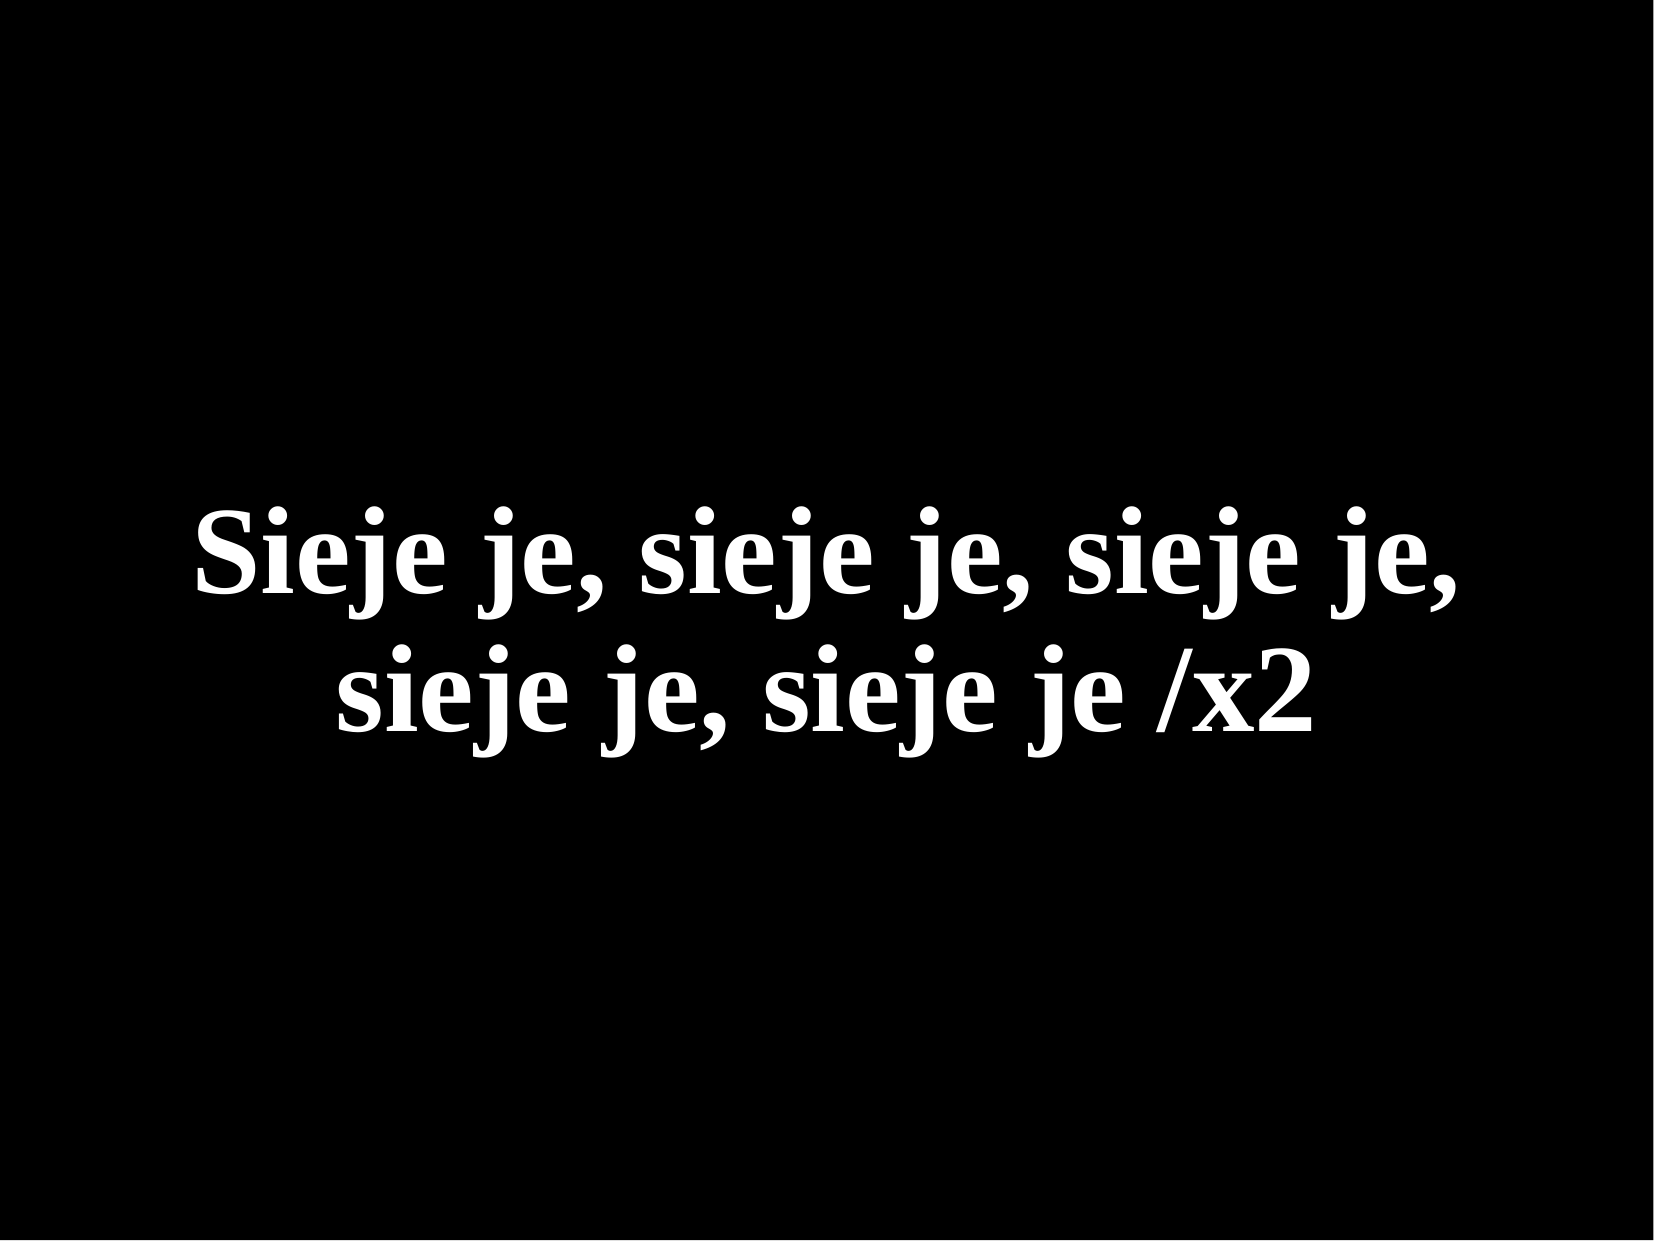

# Sieje je, sieje je, sieje je, sieje je, sieje je /x2